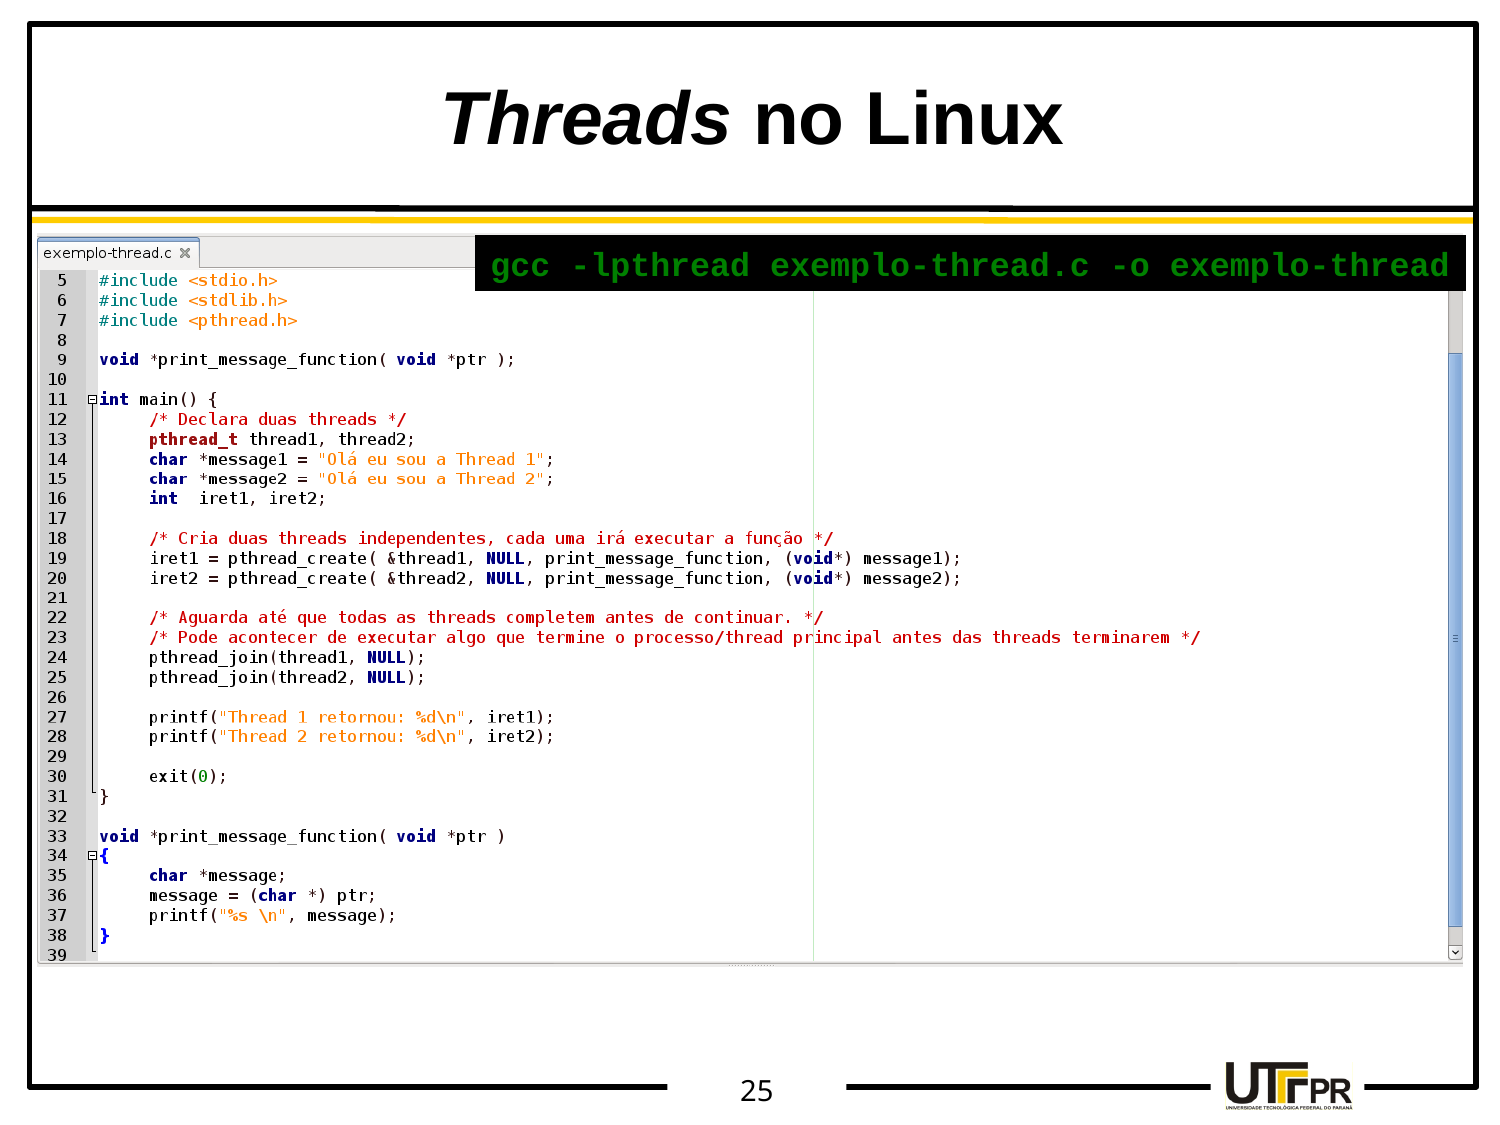

# Threads no Linux
gcc -lpthread exemplo-thread.c -o exemplo-thread